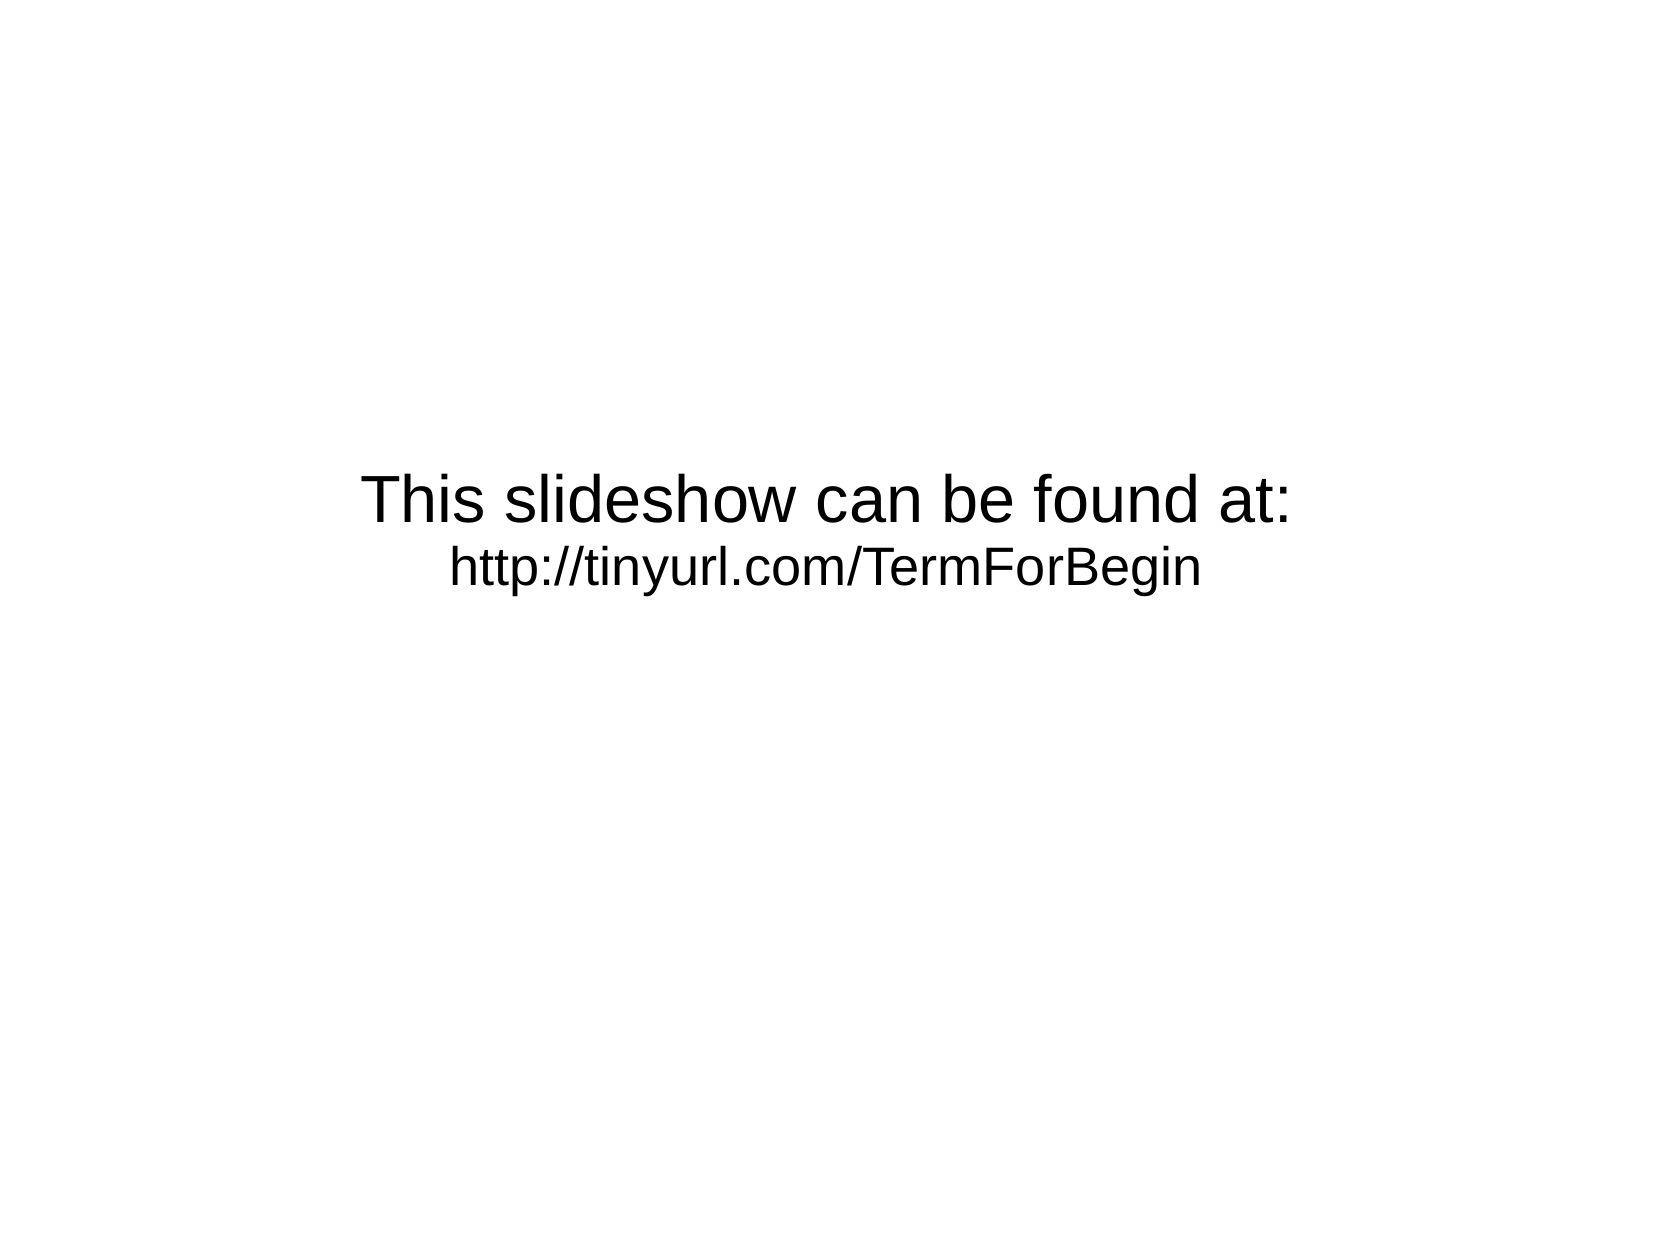

# This slideshow can be found at:
http://tinyurl.com/TermForBegin